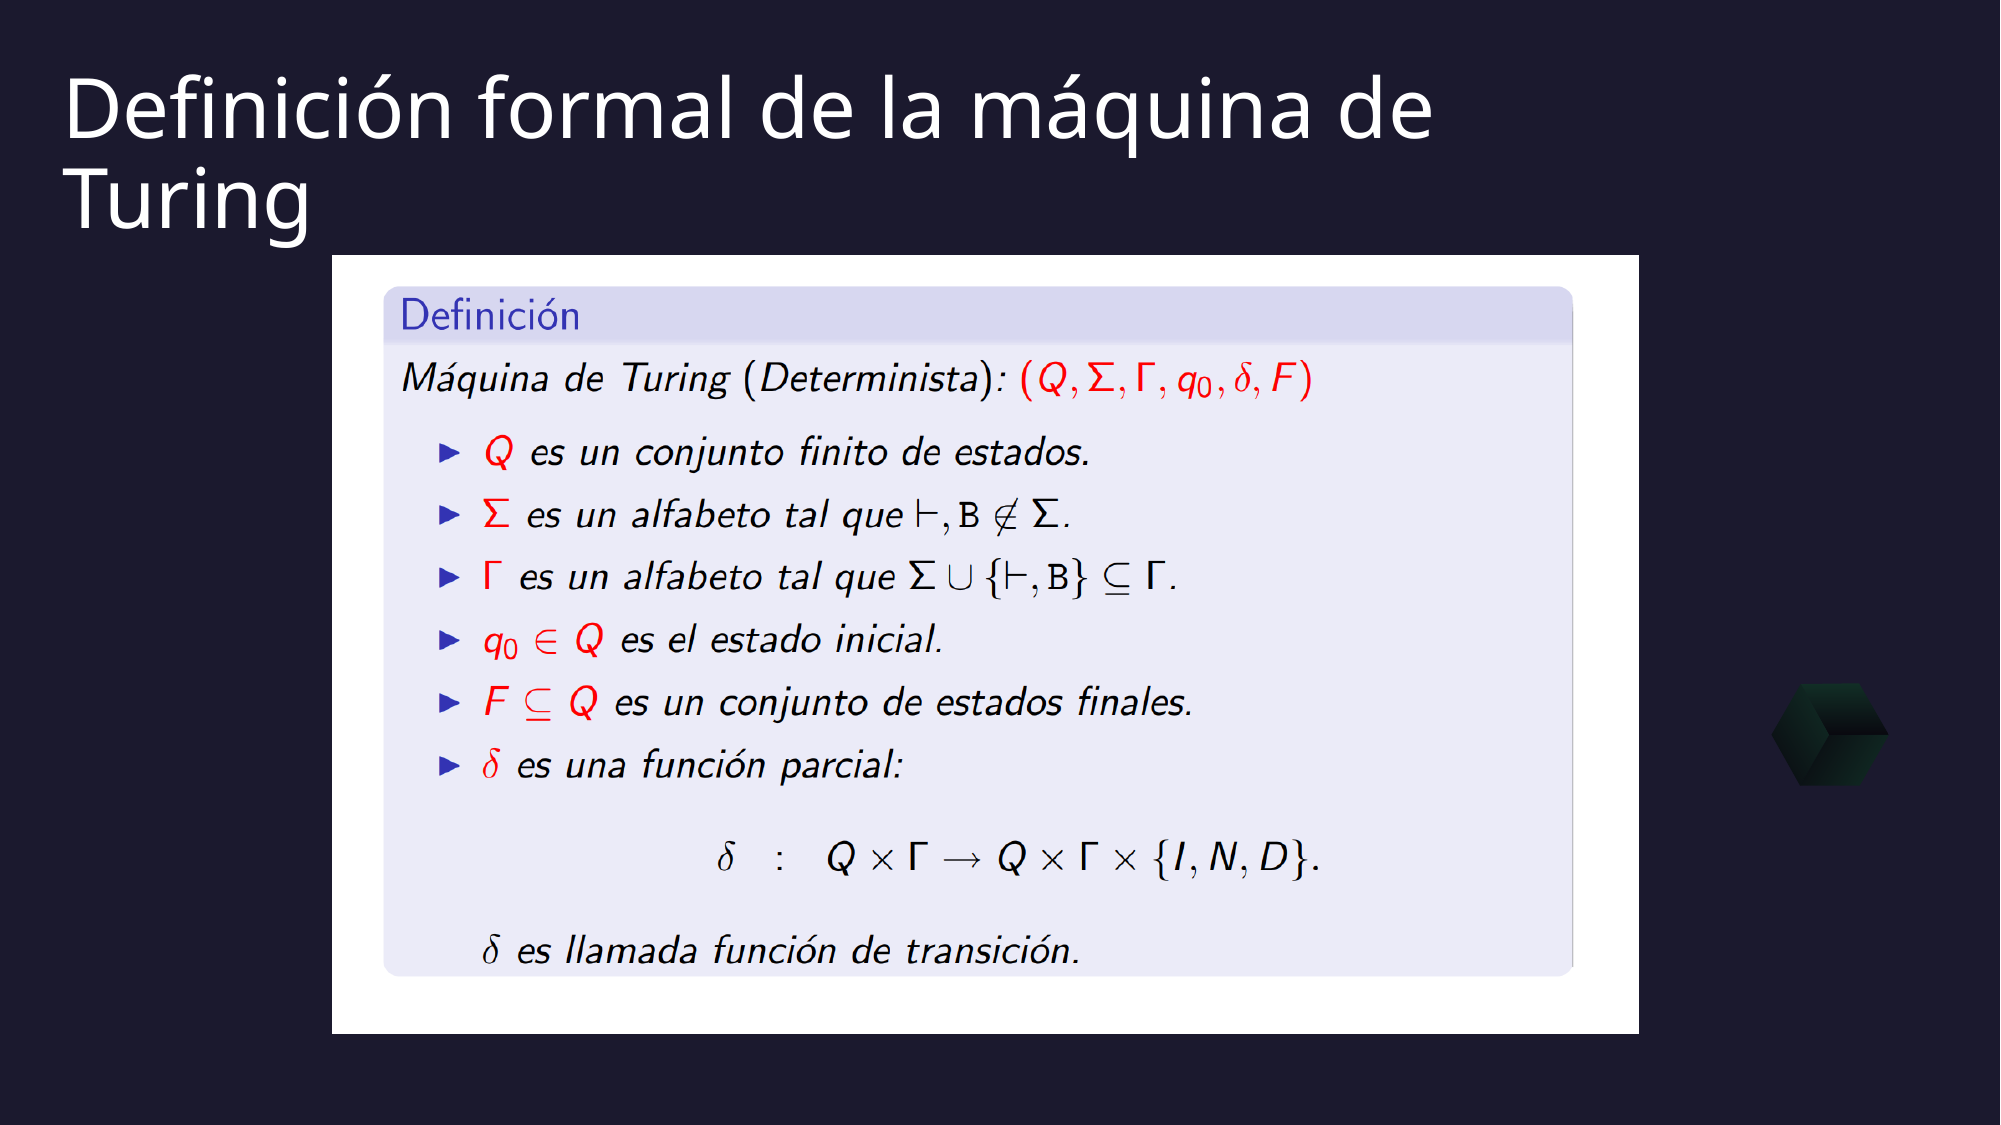

# Definición formal de la máquina de Turing